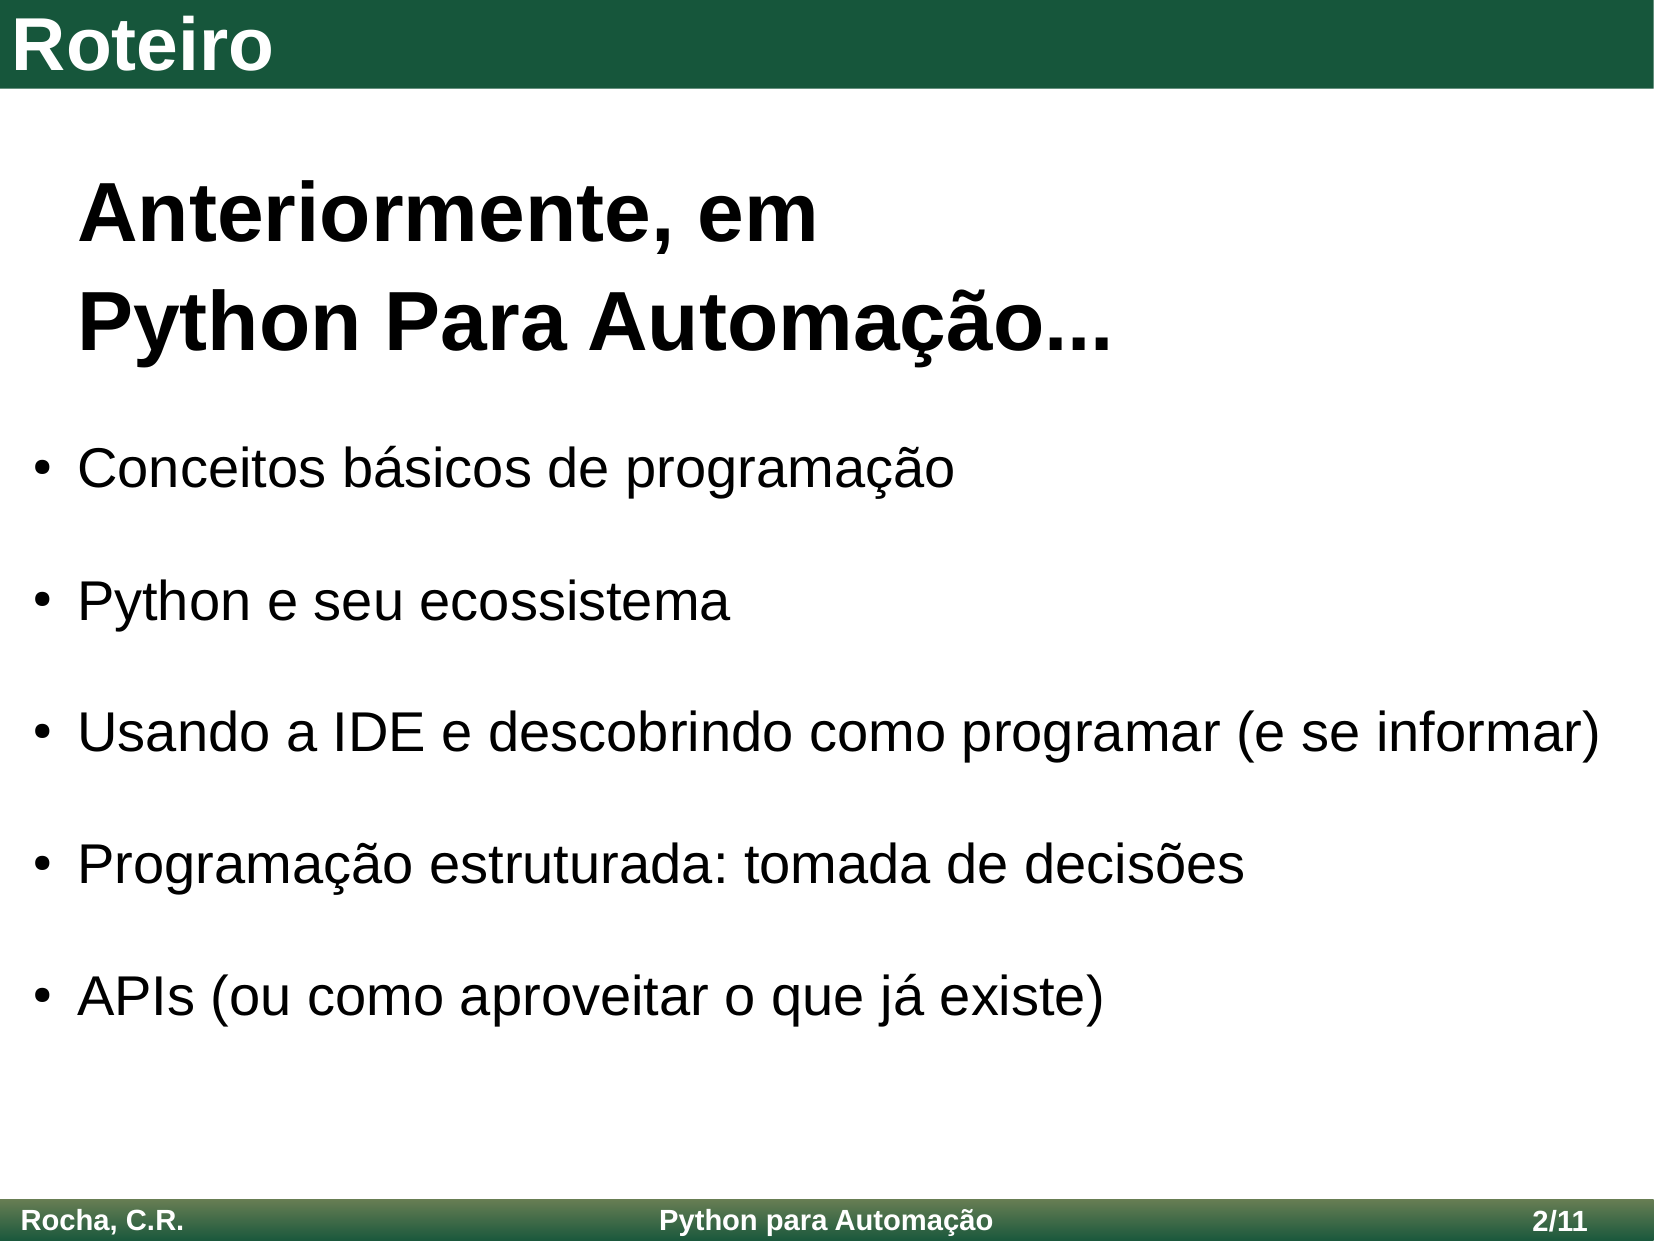

# Roteiro
Anteriormente, em
Python Para Automação...
Conceitos básicos de programação
Python e seu ecossistema
Usando a IDE e descobrindo como programar (e se informar)
Programação estruturada: tomada de decisões
APIs (ou como aproveitar o que já existe)